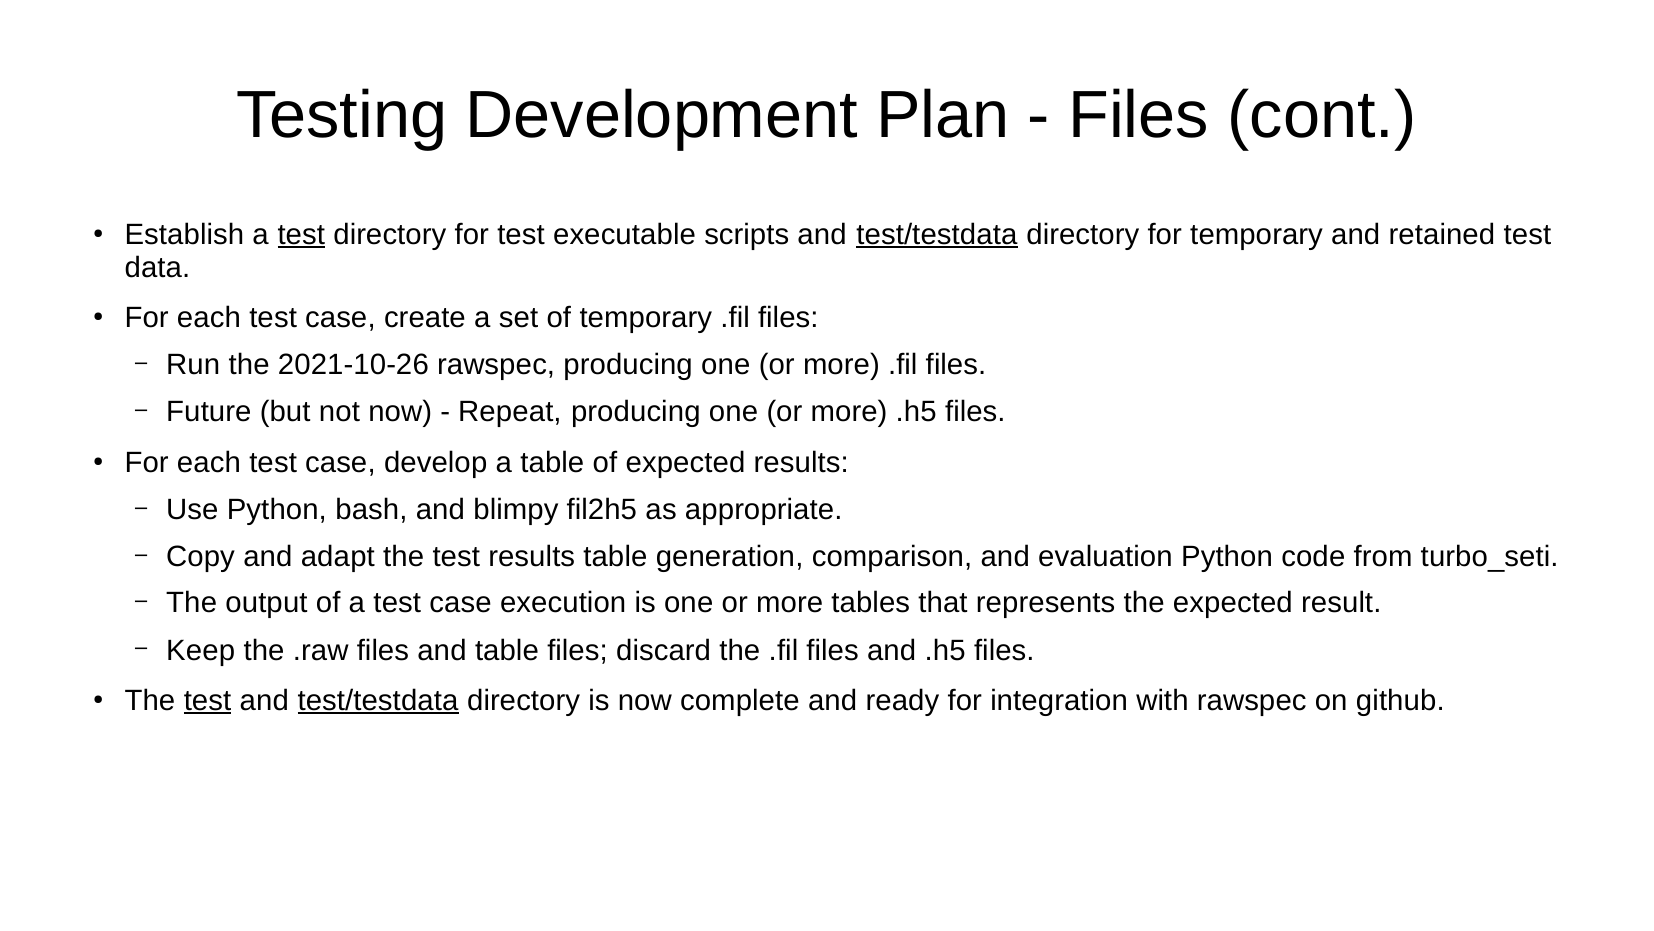

# Testing Development Plan - Files (cont.)
Establish a test directory for test executable scripts and test/testdata directory for temporary and retained test data.
For each test case, create a set of temporary .fil files:
Run the 2021-10-26 rawspec, producing one (or more) .fil files.
Future (but not now) - Repeat, producing one (or more) .h5 files.
For each test case, develop a table of expected results:
Use Python, bash, and blimpy fil2h5 as appropriate.
Copy and adapt the test results table generation, comparison, and evaluation Python code from turbo_seti.
The output of a test case execution is one or more tables that represents the expected result.
Keep the .raw files and table files; discard the .fil files and .h5 files.
The test and test/testdata directory is now complete and ready for integration with rawspec on github.